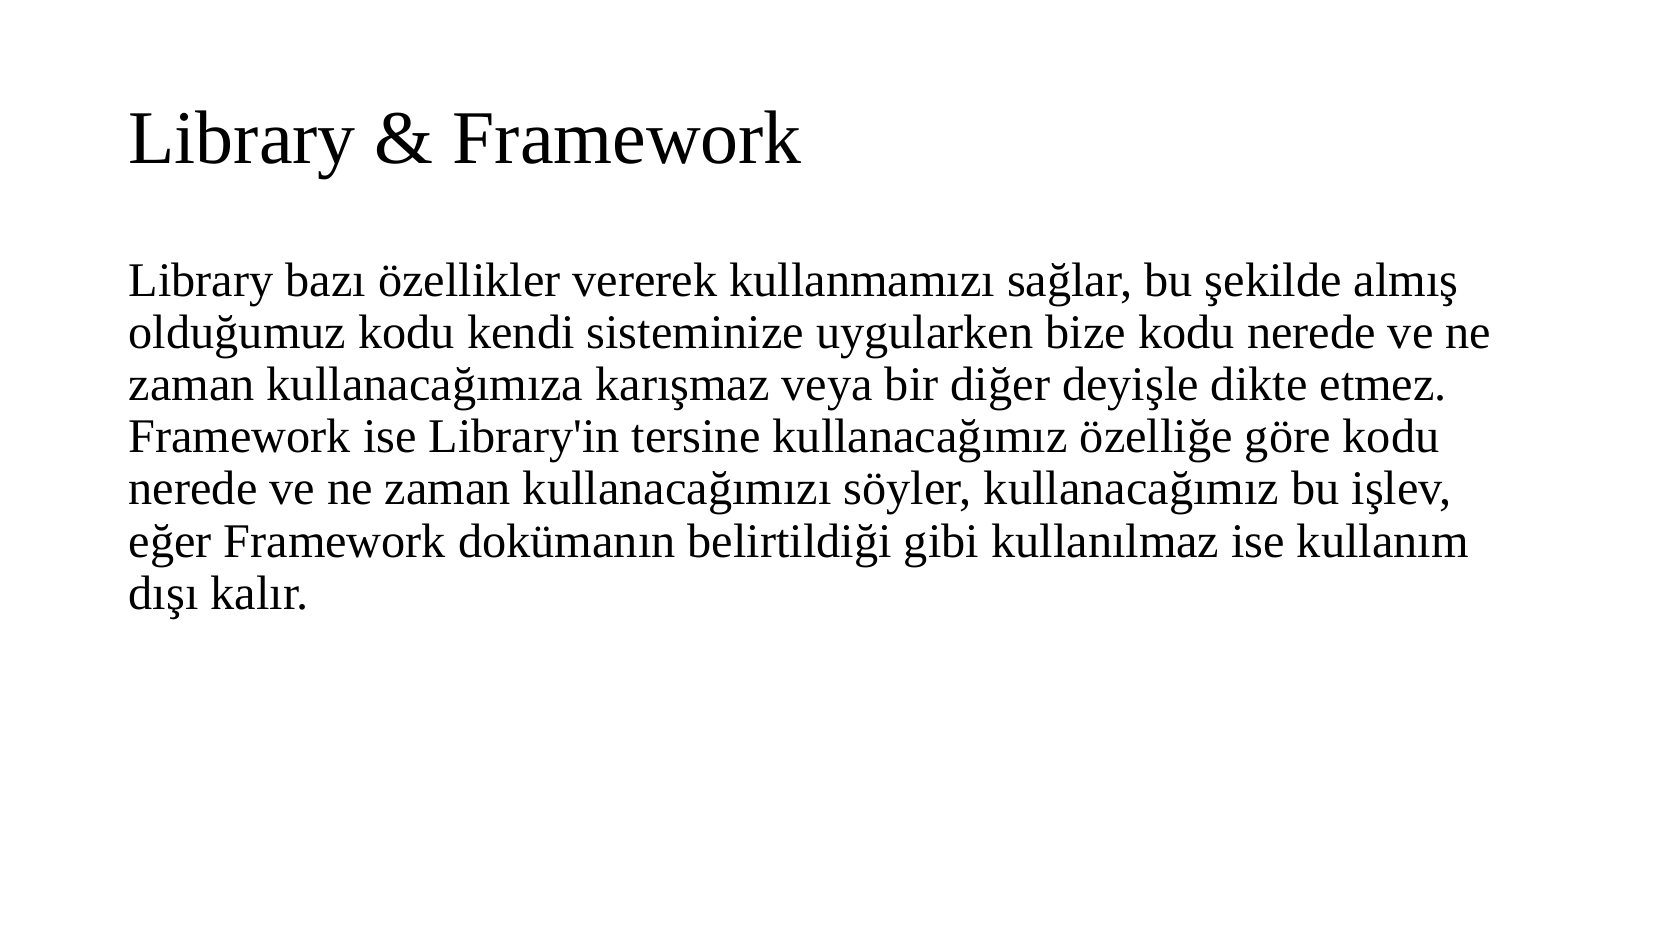

# Library & Framework
Library bazı özellikler vererek kullanmamızı sağlar, bu şekilde almış olduğumuz kodu kendi sisteminize uygularken bize kodu nerede ve ne zaman kullanacağımıza karışmaz veya bir diğer deyişle dikte etmez. Framework ise Library'in tersine kullanacağımız özelliğe göre kodu nerede ve ne zaman kullanacağımızı söyler, kullanacağımız bu işlev, eğer Framework dokümanın belirtildiği gibi kullanılmaz ise kullanım dışı kalır.